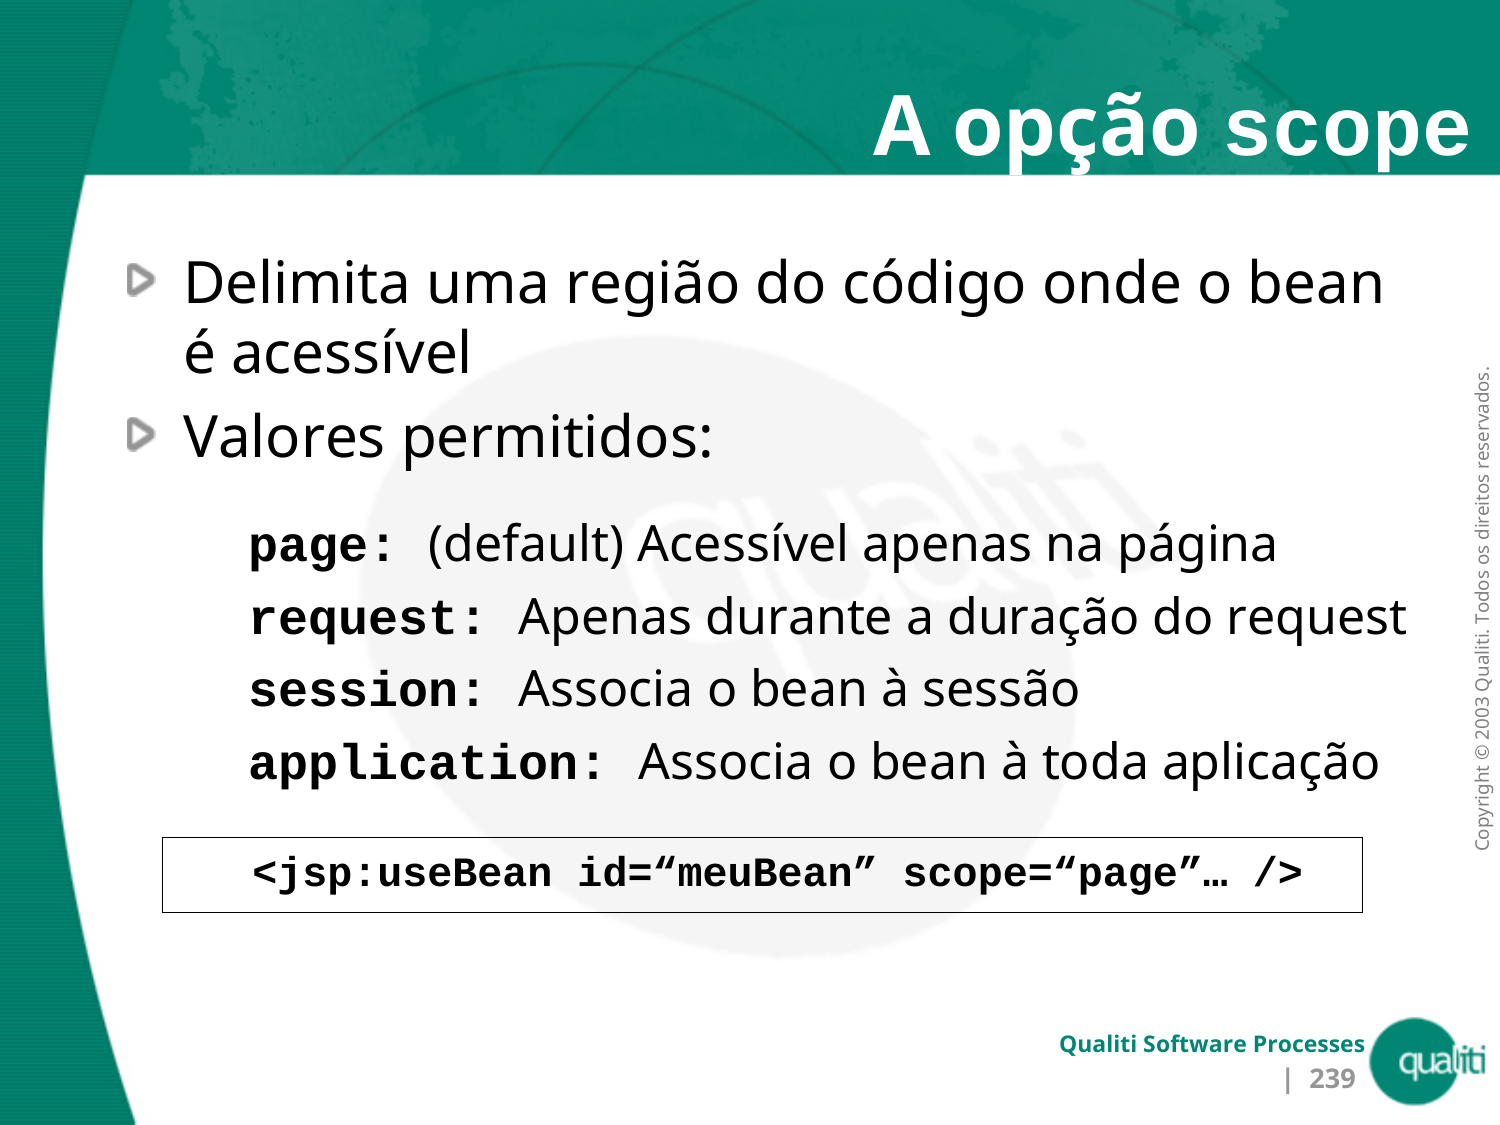

# A opção scope
Delimita uma região do código onde o bean é acessível
Valores permitidos:
page: (default) Acessível apenas na página
request: Apenas durante a duração do request
session: Associa o bean à sessão
application: Associa o bean à toda aplicação
<jsp:useBean id=“meuBean” scope=“page”… />